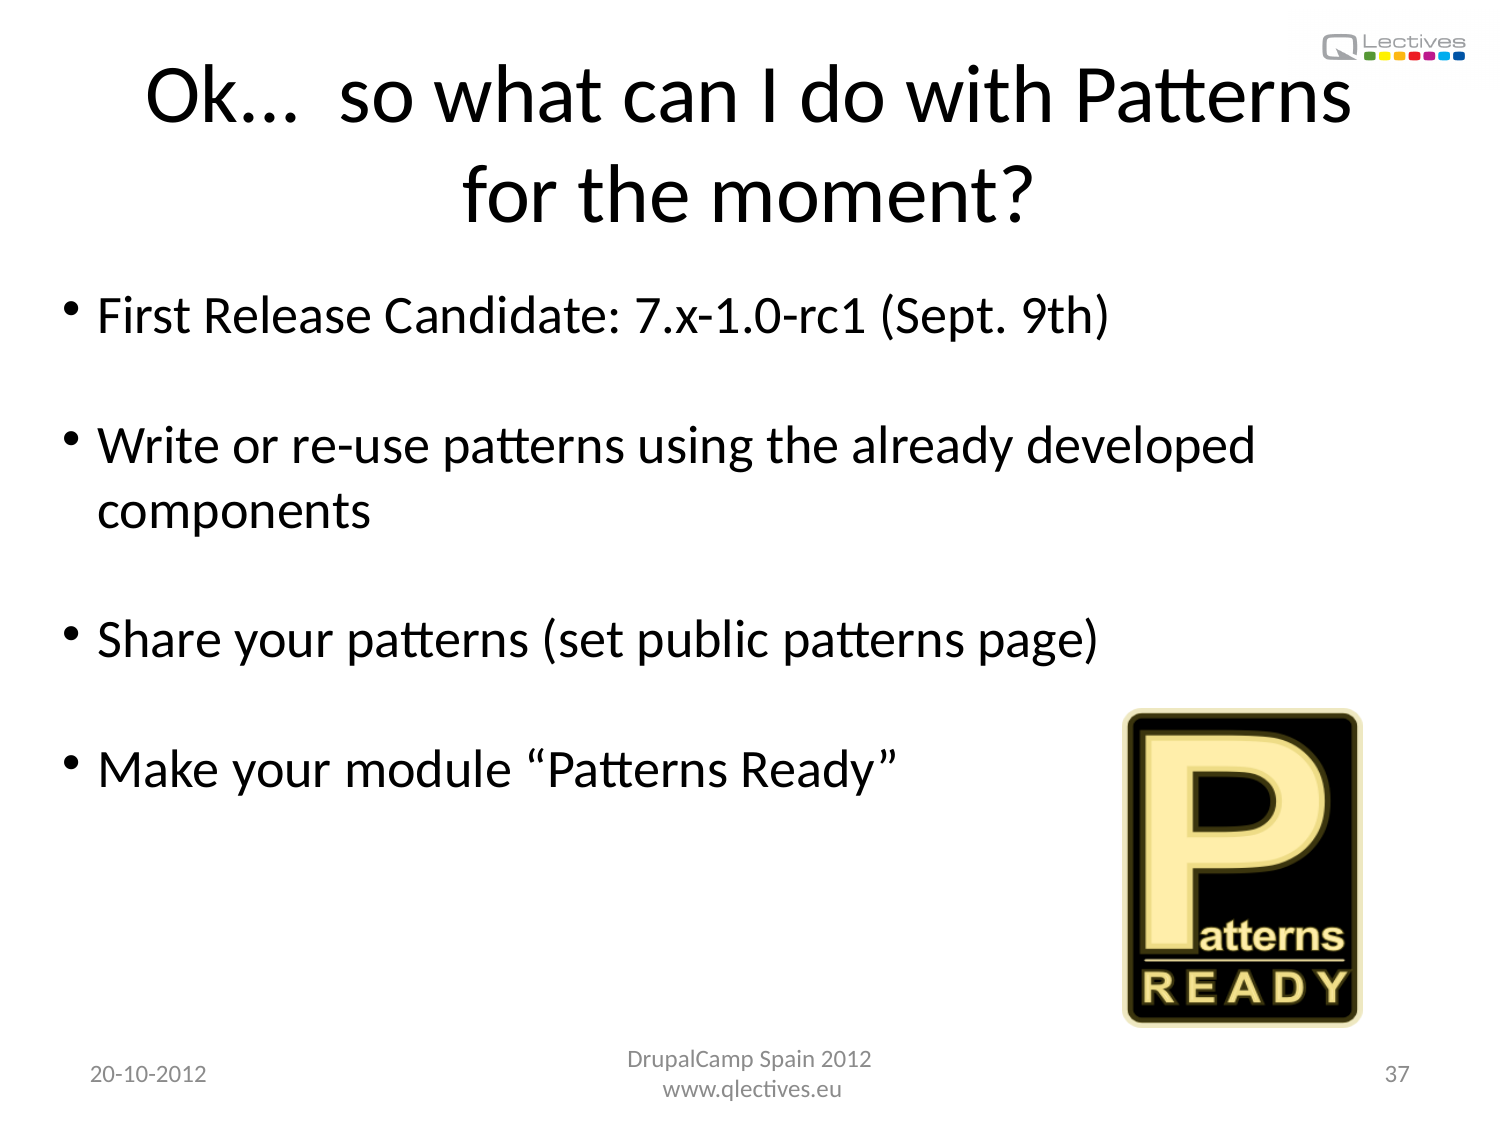

Ok... so what can I do with Patterns for the moment?
First Release Candidate: 7.x-1.0-rc1 (Sept. 9th)
Write or re-use patterns using the already developed components
Share your patterns (set public patterns page)
Make your module “Patterns Ready”
20-10-2012
DrupalCamp Spain 2012
 www.qlectives.eu